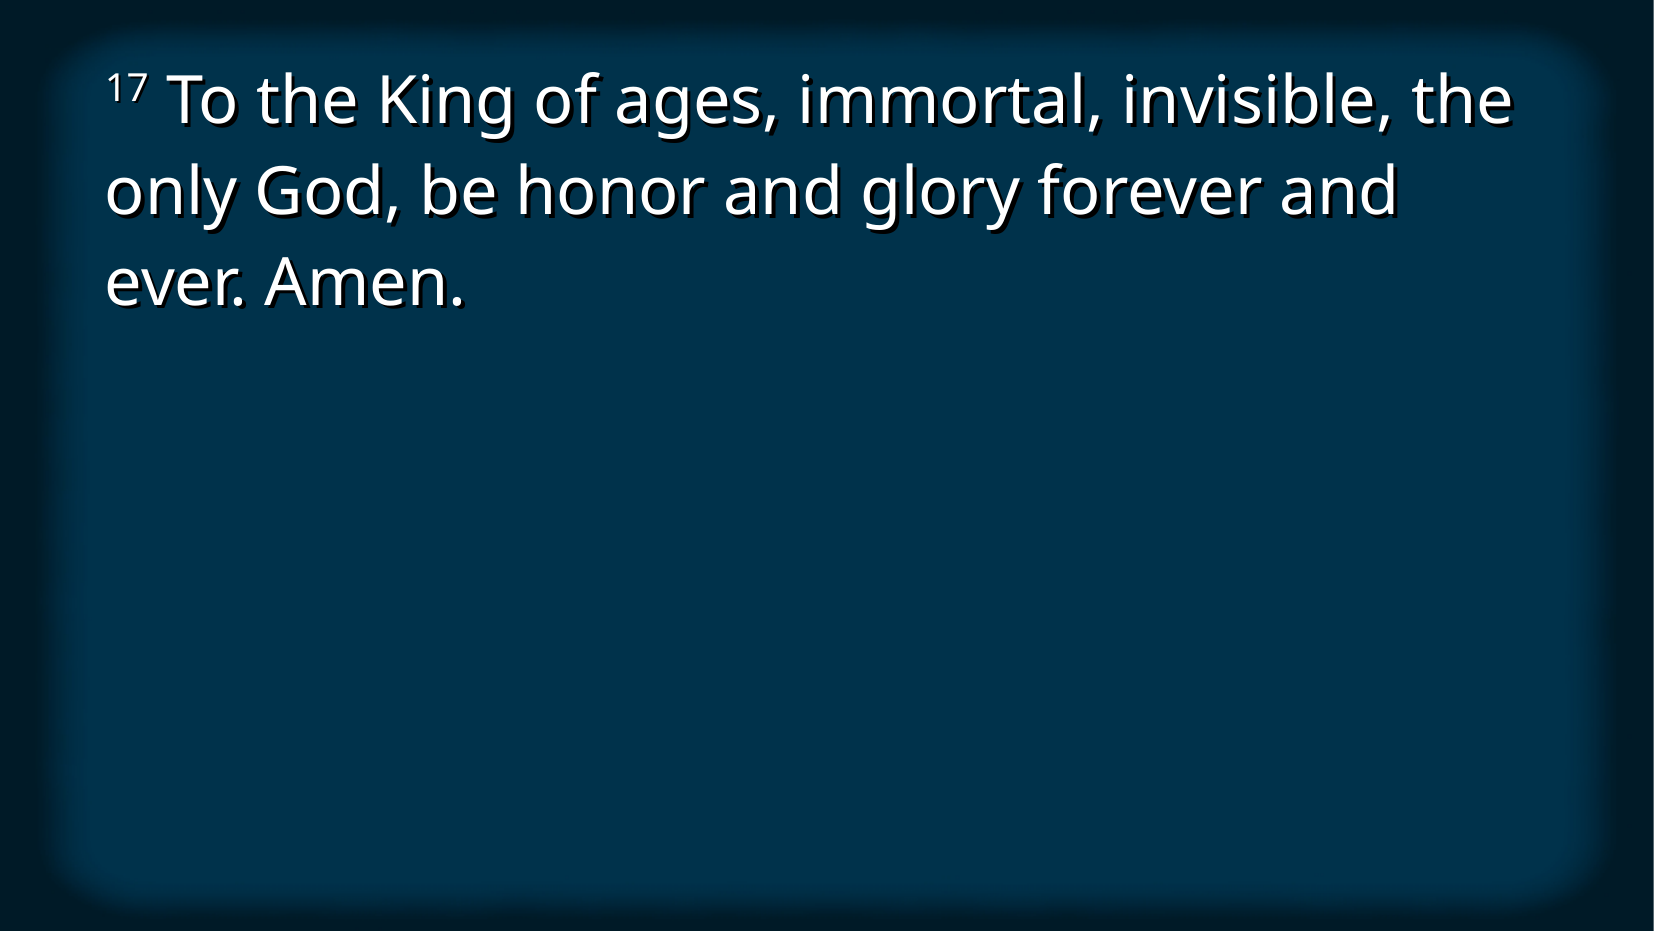

17 To the King of ages, immortal, invisible, the only God, be honor and glory forever and ever. Amen.